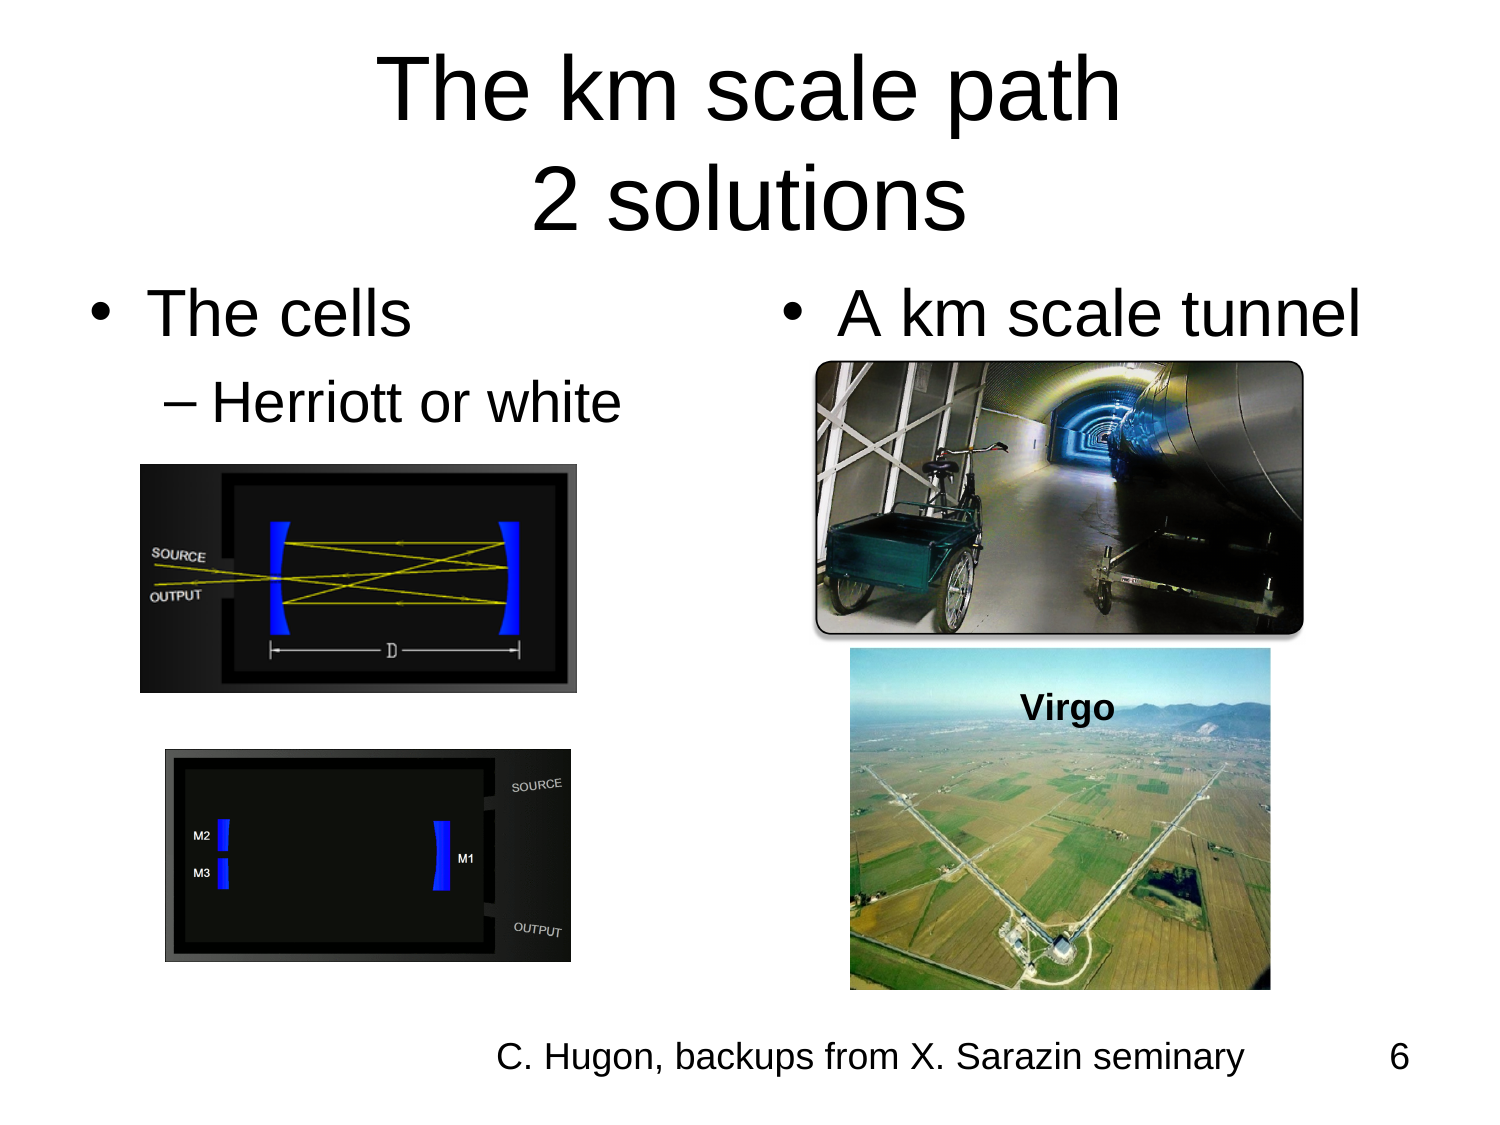

# The km scale path 2 solutions
The cells
Herriott or white
A km scale tunnel
Virgo
C. Hugon, backups from X. Sarazin seminary
6